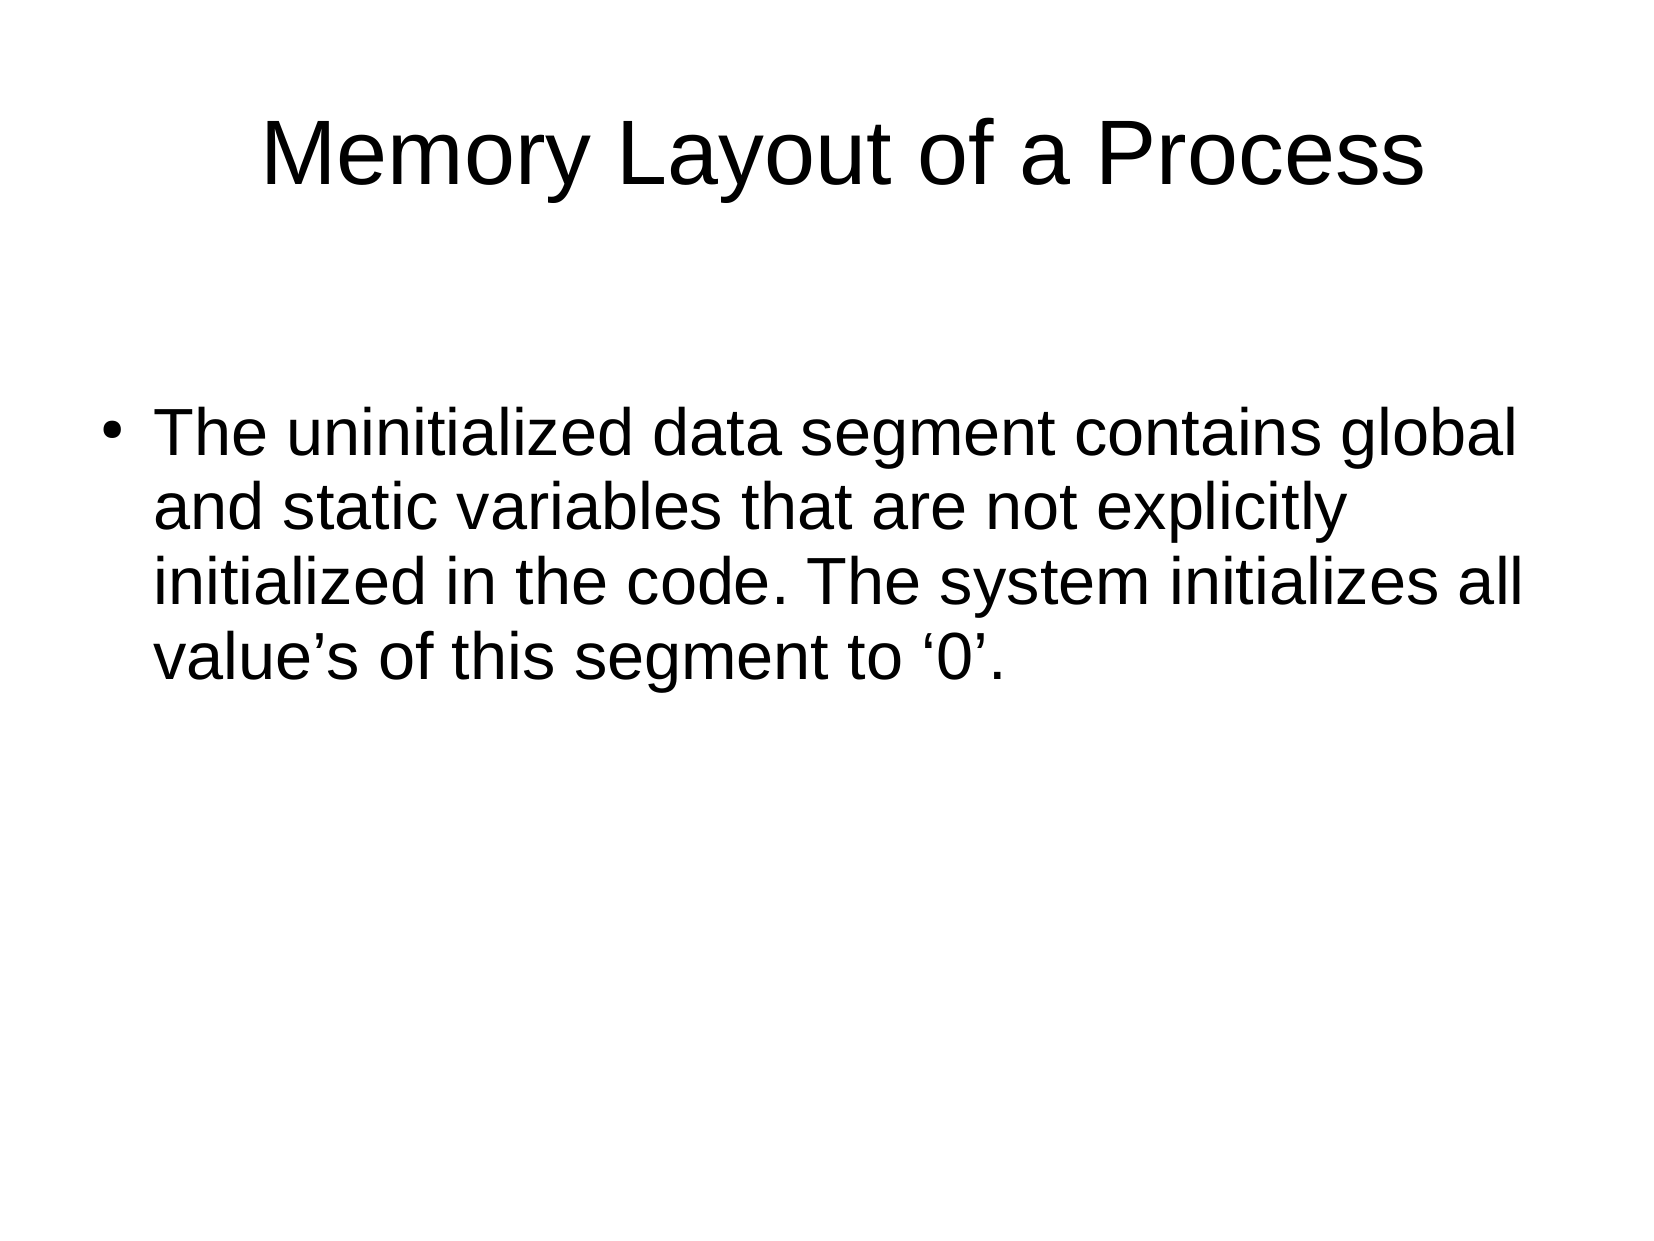

# Memory Layout of a Process
The uninitialized data segment contains global and static variables that are not explicitly initialized in the code. The system initializes all value’s of this segment to ‘0’.